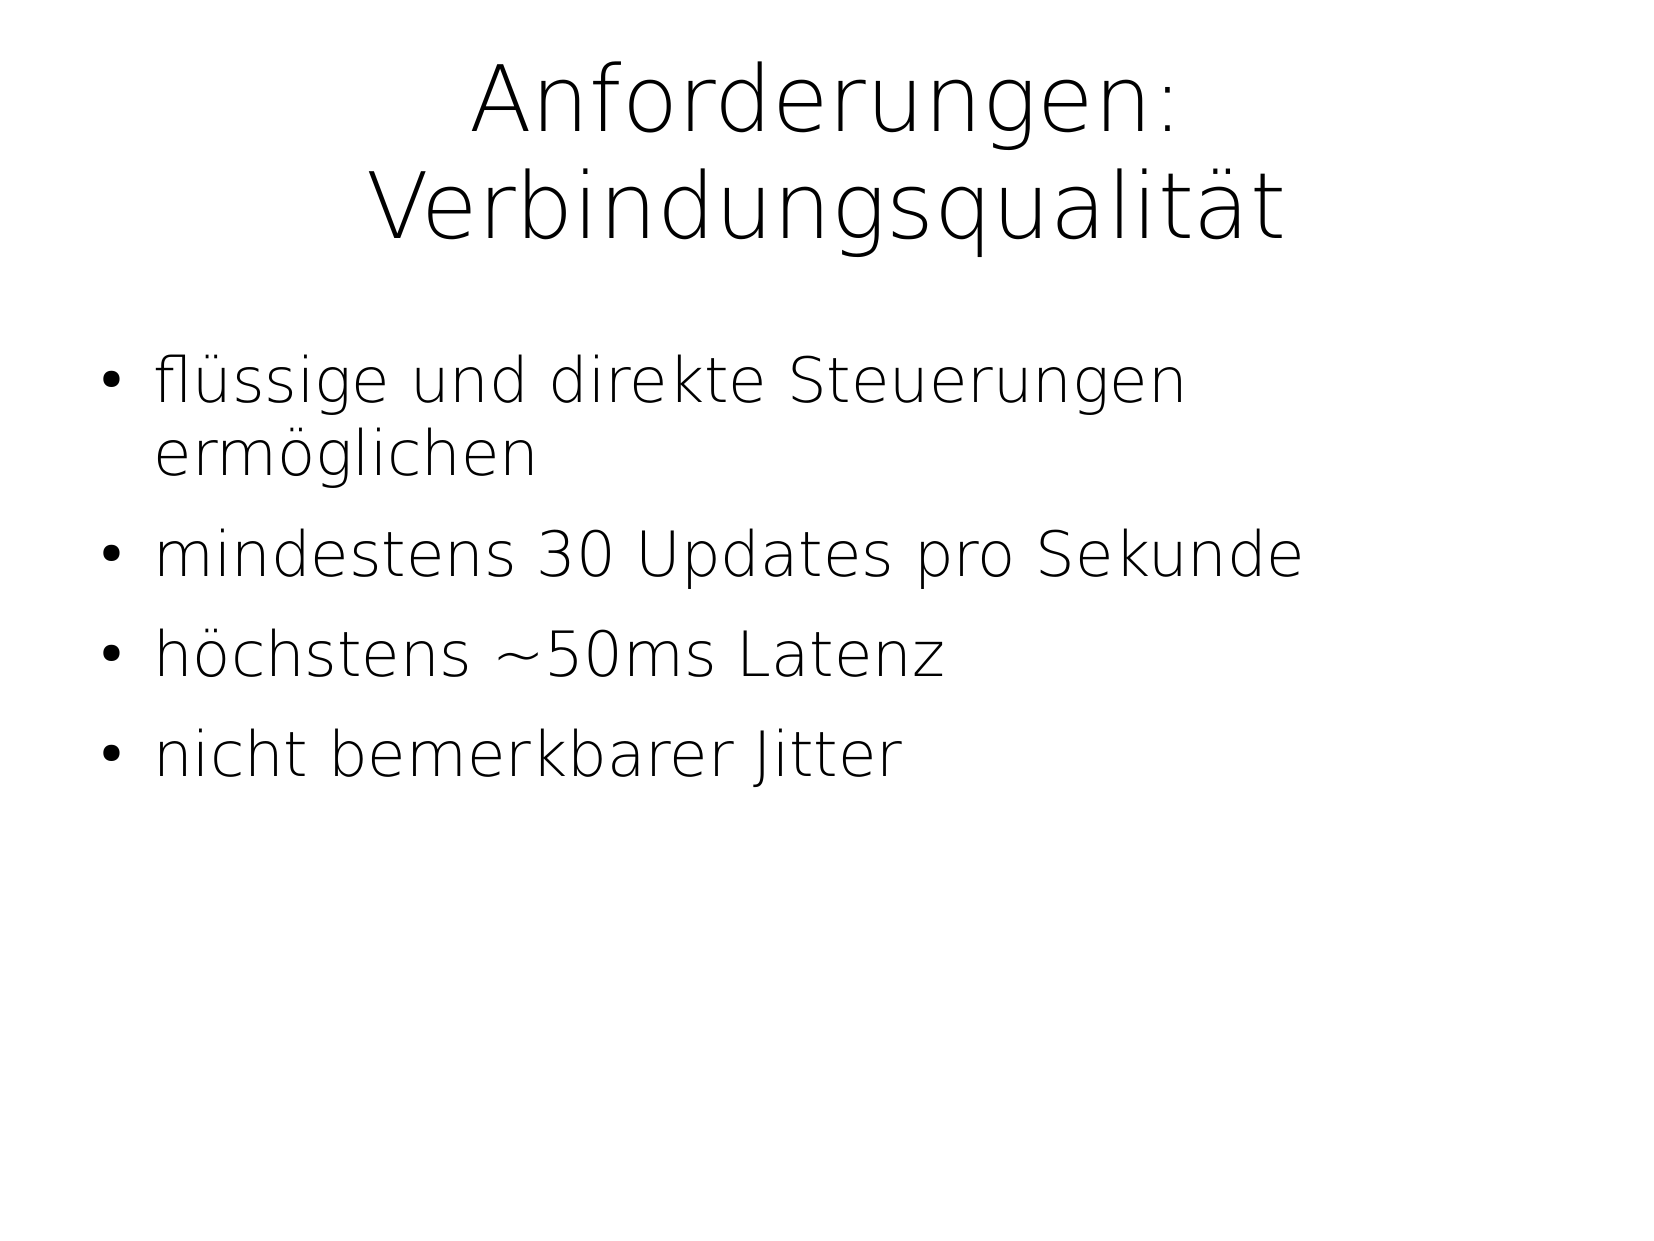

# Anforderungen: Verbindungsqualität
flüssige und direkte Steuerungen ermöglichen
mindestens 30 Updates pro Sekunde
höchstens ~50ms Latenz
nicht bemerkbarer Jitter